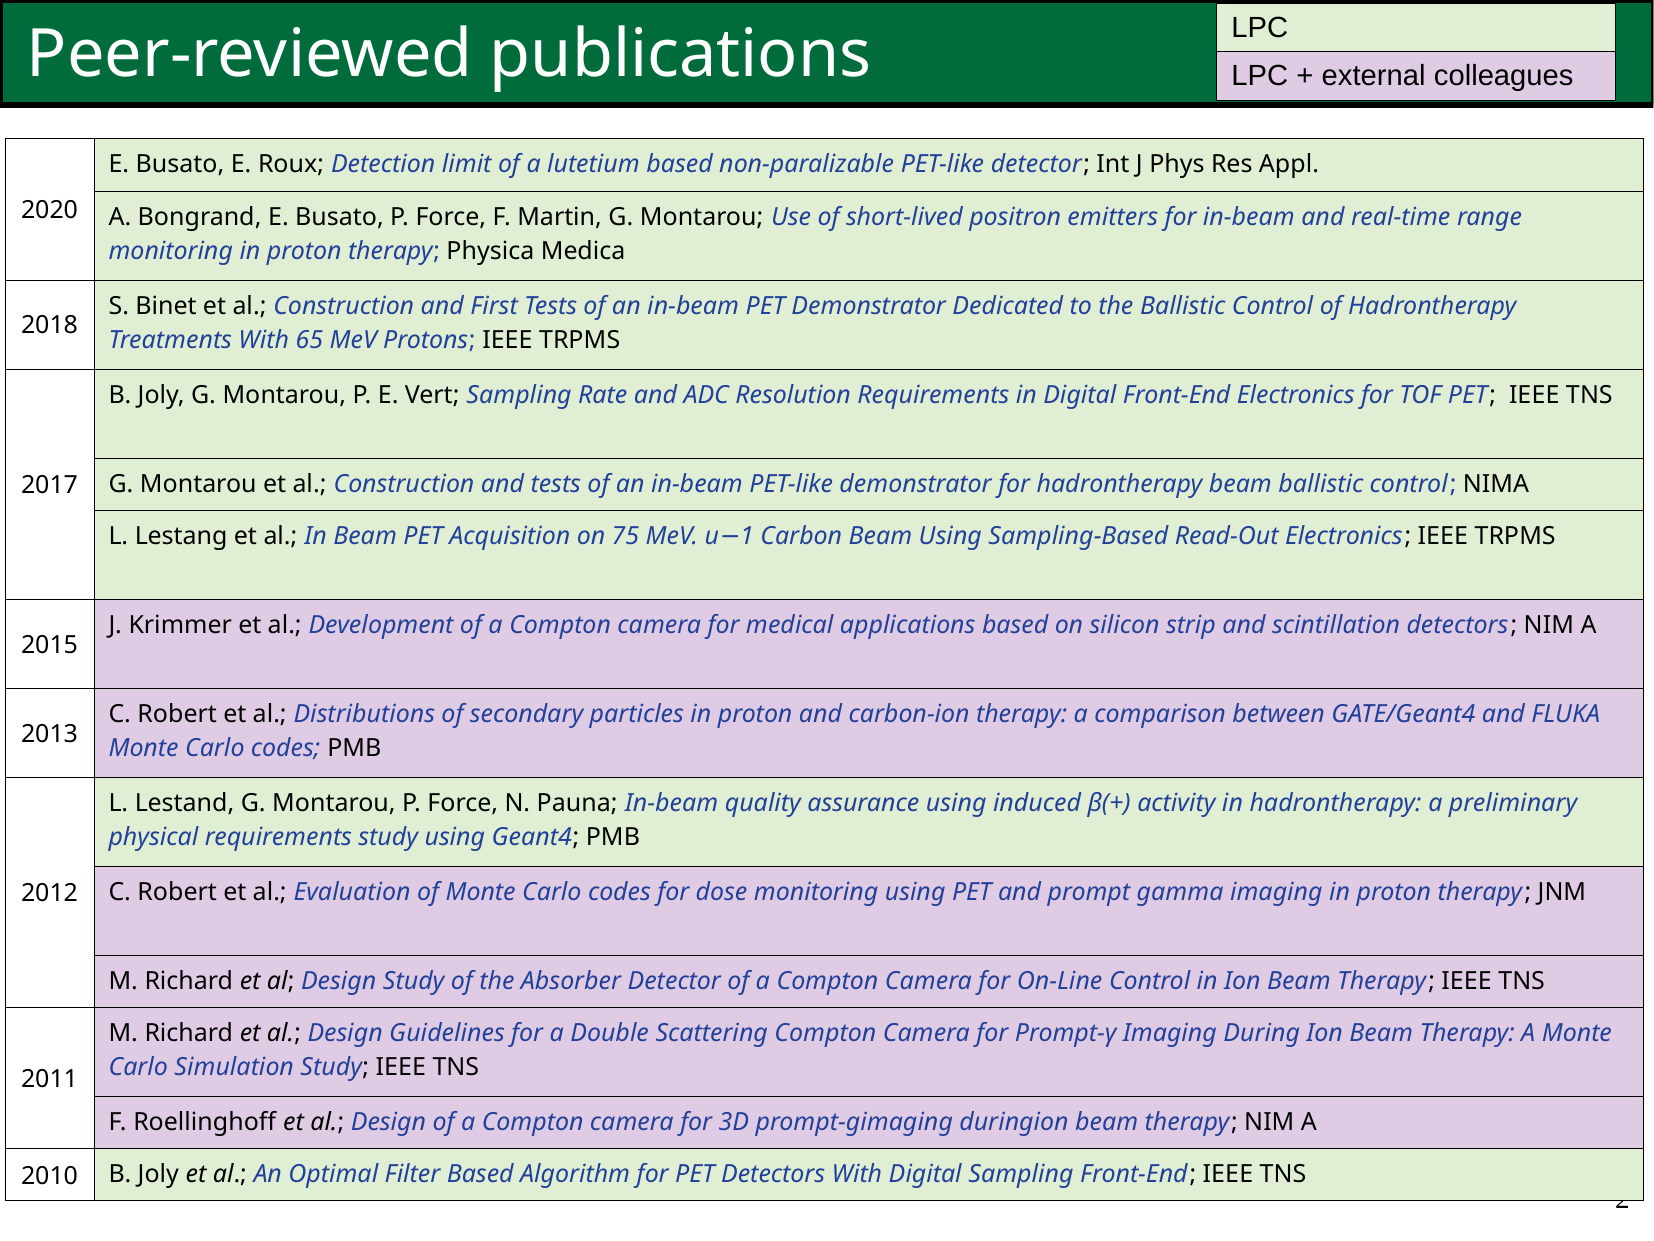

Peer-reviewed publications
| LPC |
| --- |
| LPC + external colleagues |
| 2020 | E. Busato, E. Roux; Detection limit of a lutetium based non-paralizable PET-like detector; Int J Phys Res Appl. |
| --- | --- |
| | A. Bongrand, E. Busato, P. Force, F. Martin, G. Montarou; Use of short-lived positron emitters for in-beam and real-time range monitoring in proton therapy; Physica Medica |
| 2018 | S. Binet et al.; Construction and First Tests of an in-beam PET Demonstrator Dedicated to the Ballistic Control of Hadrontherapy Treatments With 65 MeV Protons; IEEE TRPMS |
| 2017 | B. Joly, G. Montarou, P. E. Vert; Sampling Rate and ADC Resolution Requirements in Digital Front-End Electronics for TOF PET; IEEE TNS |
| | G. Montarou et al.; Construction and tests of an in-beam PET-like demonstrator for hadrontherapy beam ballistic control; NIMA |
| | L. Lestang et al.; In Beam PET Acquisition on 75 MeV. u−1 Carbon Beam Using Sampling-Based Read-Out Electronics; IEEE TRPMS |
| 2015 | J. Krimmer et al.; Development of a Compton camera for medical applications based on silicon strip and scintillation detectors; NIM A |
| 2013 | C. Robert et al.; Distributions of secondary particles in proton and carbon-ion therapy: a comparison between GATE/Geant4 and FLUKA Monte Carlo codes; PMB |
| 2012 | L. Lestand, G. Montarou, P. Force, N. Pauna; In-beam quality assurance using induced β(+) activity in hadrontherapy: a preliminary physical requirements study using Geant4; PMB |
| | C. Robert et al.; Evaluation of Monte Carlo codes for dose monitoring using PET and prompt gamma imaging in proton therapy; JNM |
| | M. Richard et al; Design Study of the Absorber Detector of a Compton Camera for On-Line Control in Ion Beam Therapy; IEEE TNS |
| 2011 | M. Richard et al.; Design Guidelines for a Double Scattering Compton Camera for Prompt-γ Imaging During Ion Beam Therapy: A Monte Carlo Simulation Study; IEEE TNS |
| | F. Roellinghoff et al.; Design of a Compton camera for 3D prompt-gimaging duringion beam therapy; NIM A |
| 2010 | B. Joly et al.; An Optimal Filter Based Algorithm for PET Detectors With Digital Sampling Front-End; IEEE TNS |
2